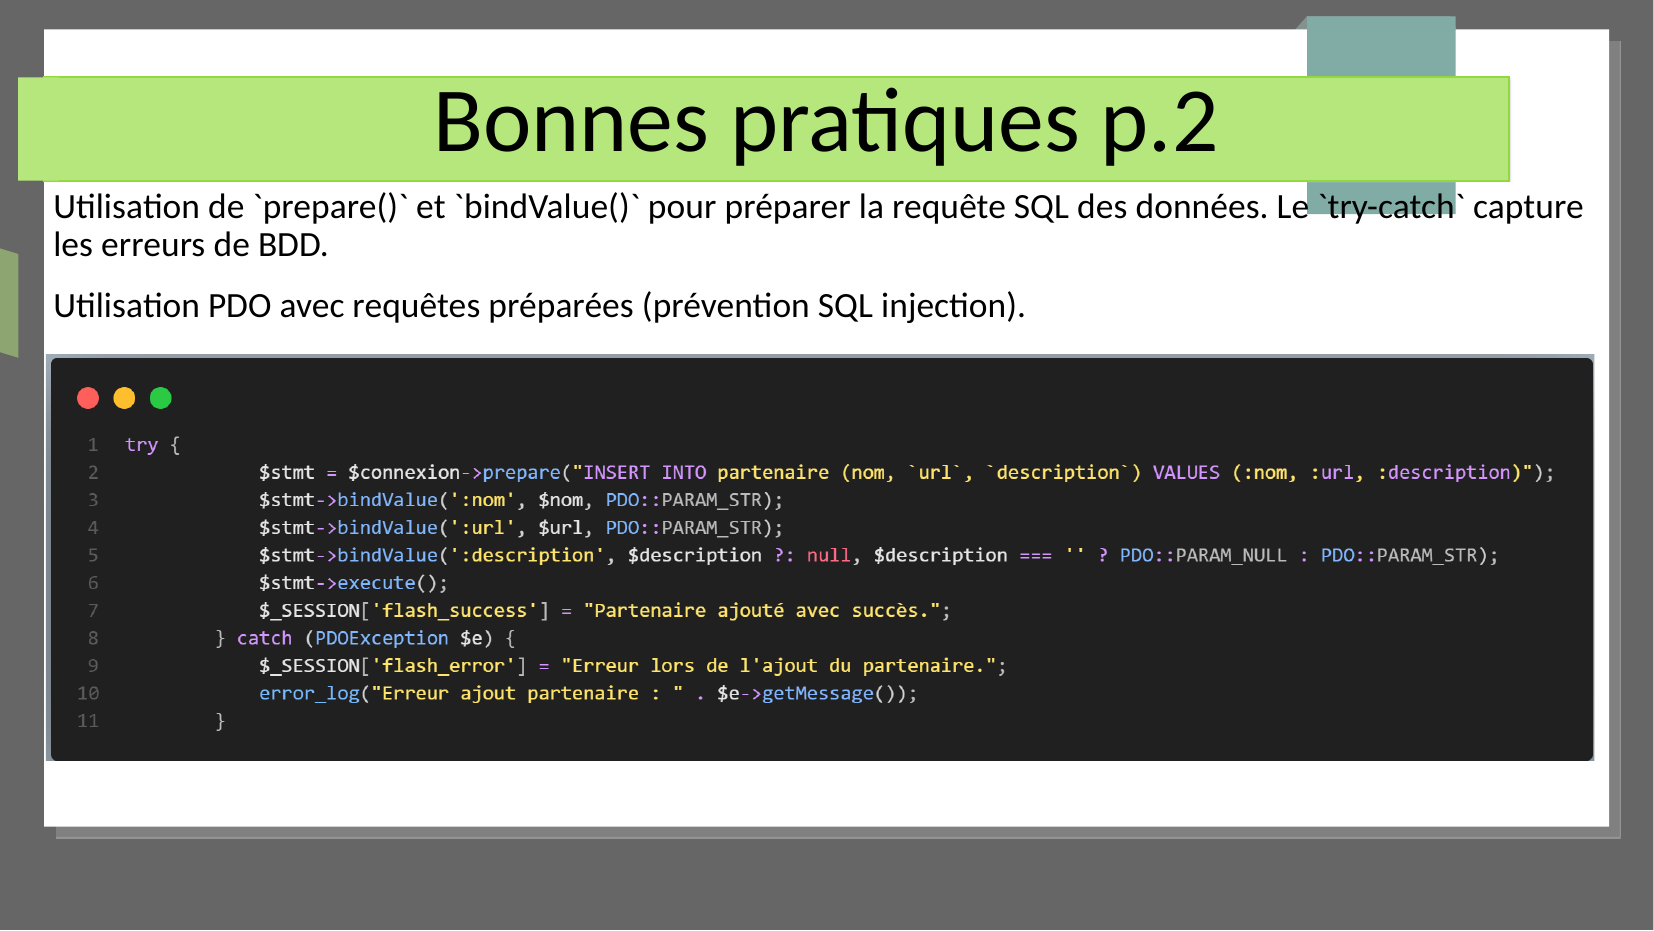

# Bonnes pratiques p.2
Utilisation de `prepare()` et `bindValue()` pour préparer la requête SQL des données. Le `try-catch` capture les erreurs de BDD.
Utilisation PDO avec requêtes préparées (prévention SQL injection).